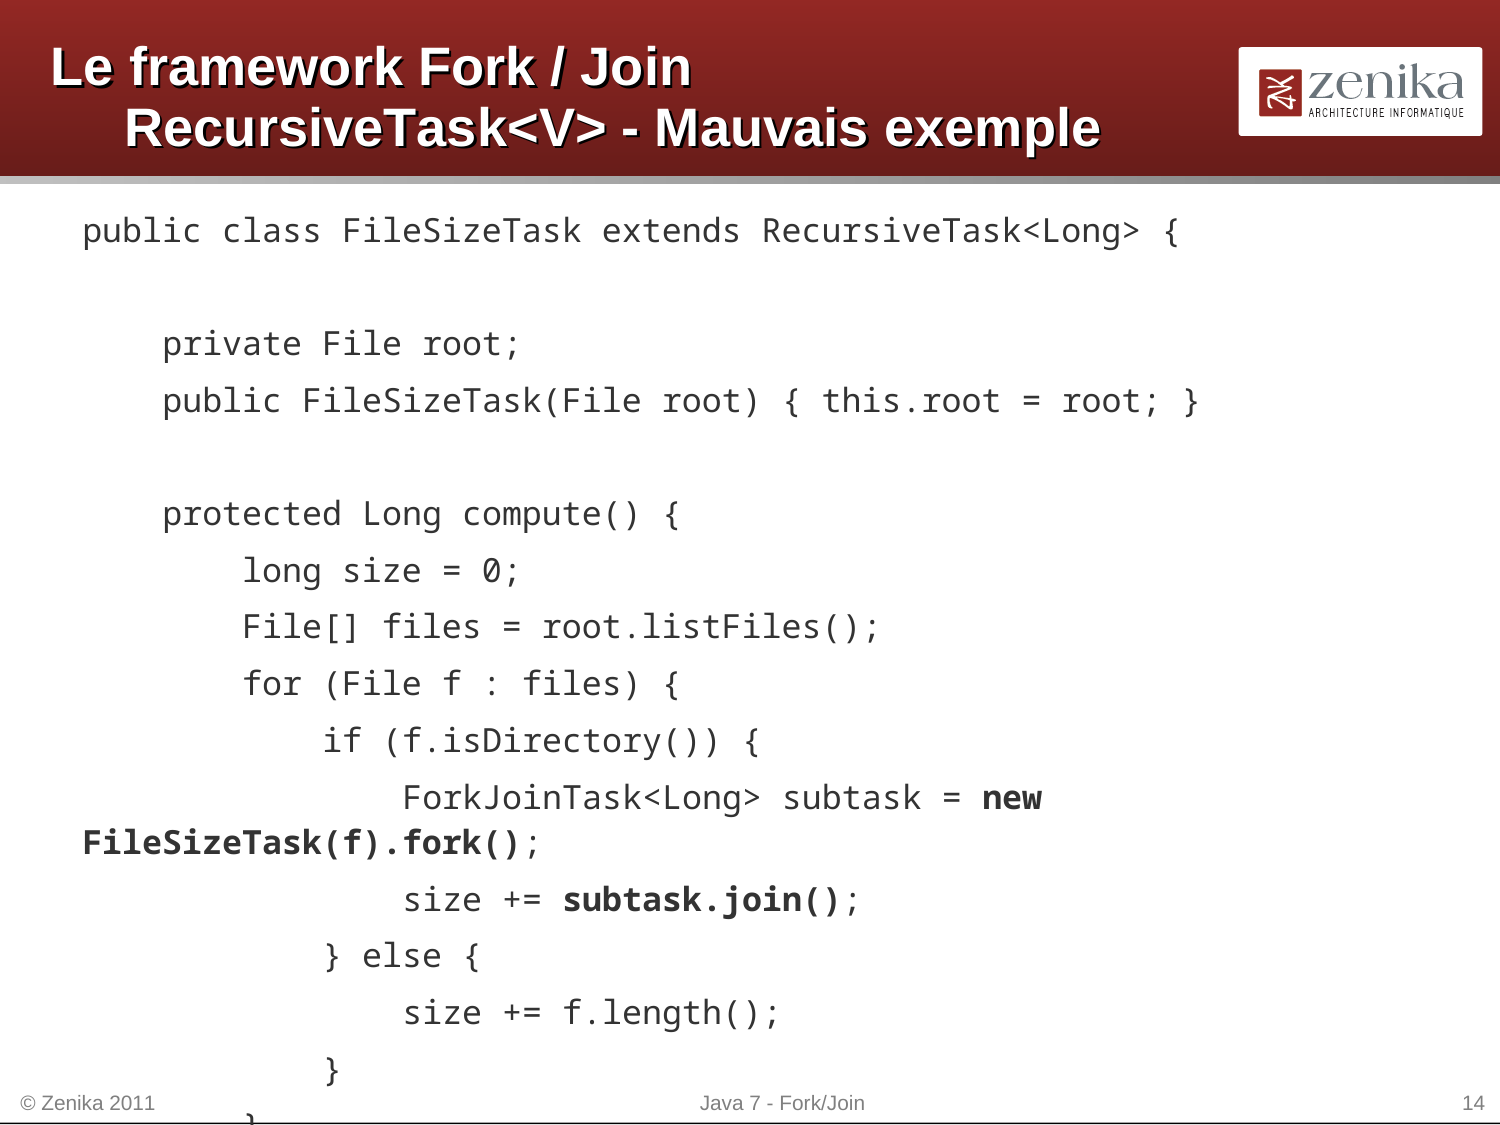

# Le framework Fork / Join RecursiveTask<V> - Mauvais exemple
public class FileSizeTask extends RecursiveTask<Long> {
 private File root;
 public FileSizeTask(File root) { this.root = root; }
 protected Long compute() {
 long size = 0;
 File[] files = root.listFiles();
 for (File f : files) {
 if (f.isDirectory()) {
 ForkJoinTask<Long> subtask = new FileSizeTask(f).fork();
 size += subtask.join();
 } else {
 size += f.length();
 }
 }
 return size;
 }
}